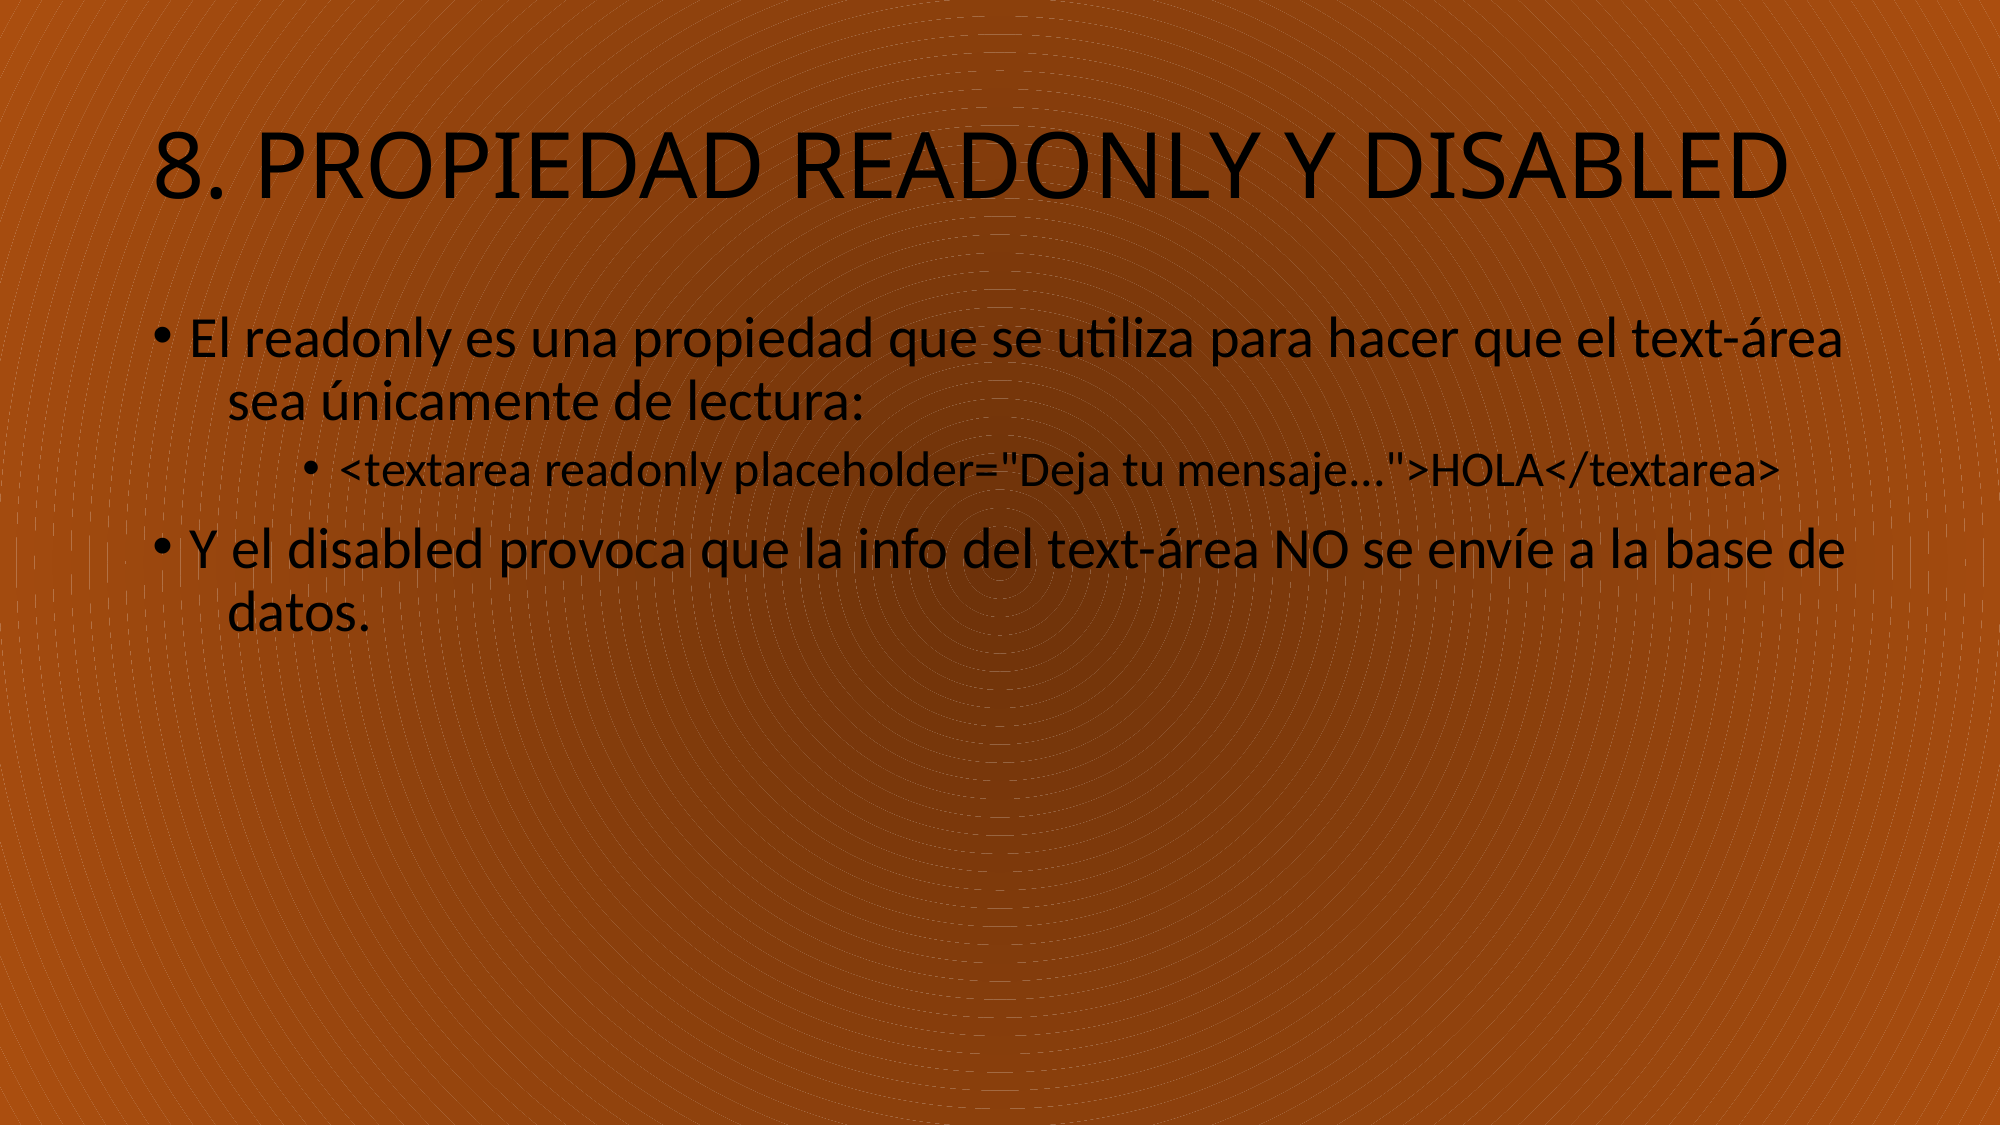

# 8. PROPIEDAD READONLY Y DISABLED
El readonly es una propiedad que se utiliza para hacer que el text-área sea únicamente de lectura:
<textarea readonly placeholder="Deja tu mensaje...">HOLA</textarea>
Y el disabled provoca que la info del text-área NO se envíe a la base de datos.